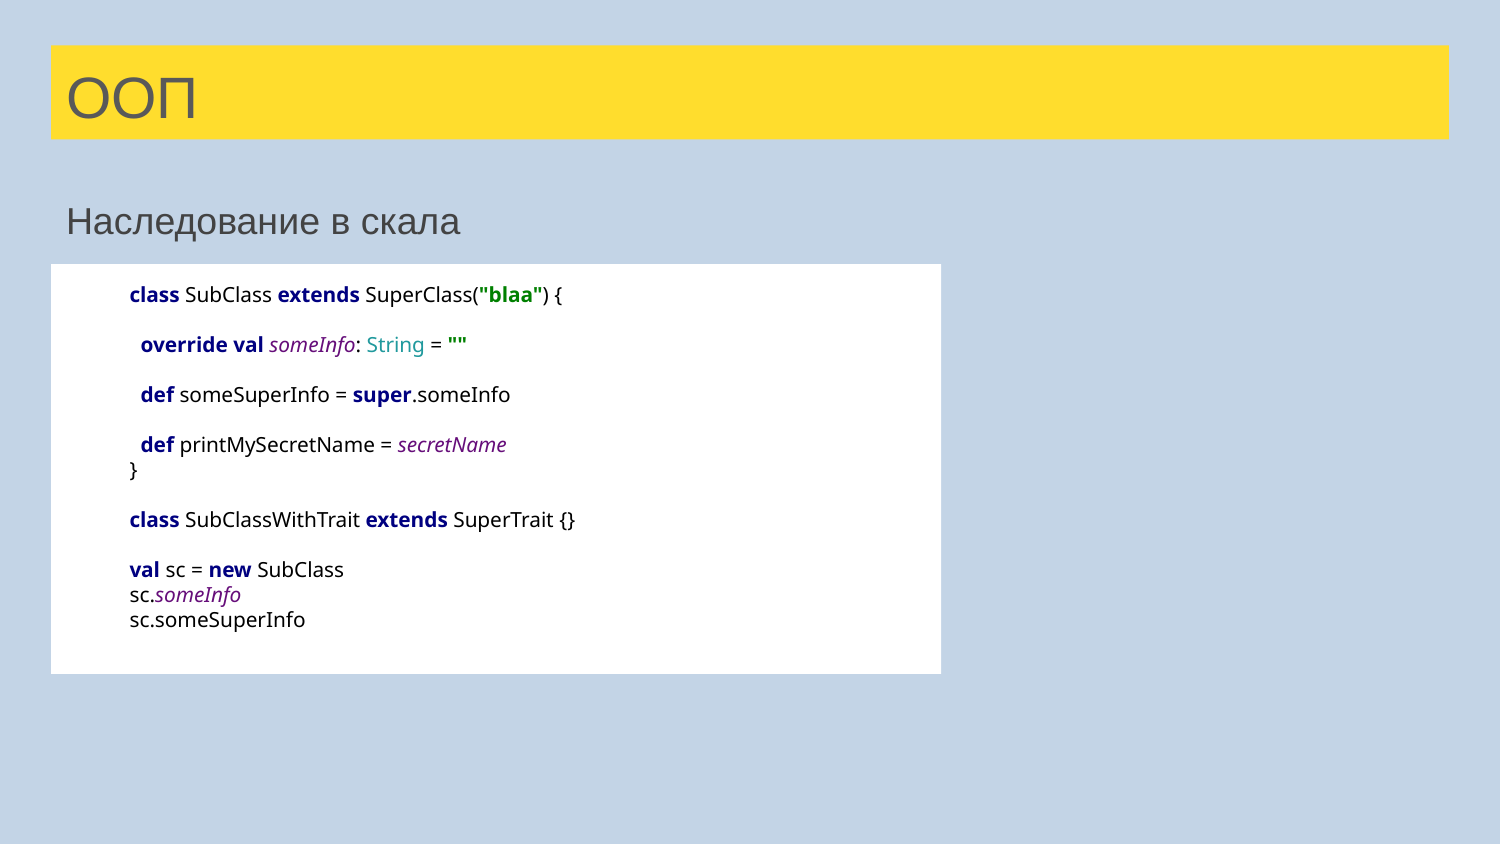

# ООП
Наследование в скала
class SubClass extends SuperClass("blaa") {
 override val someInfo: String = ""
 def someSuperInfo = super.someInfo
 def printMySecretName = secretName
}
class SubClassWithTrait extends SuperTrait {}
val sc = new SubClass
sc.someInfo
sc.someSuperInfo